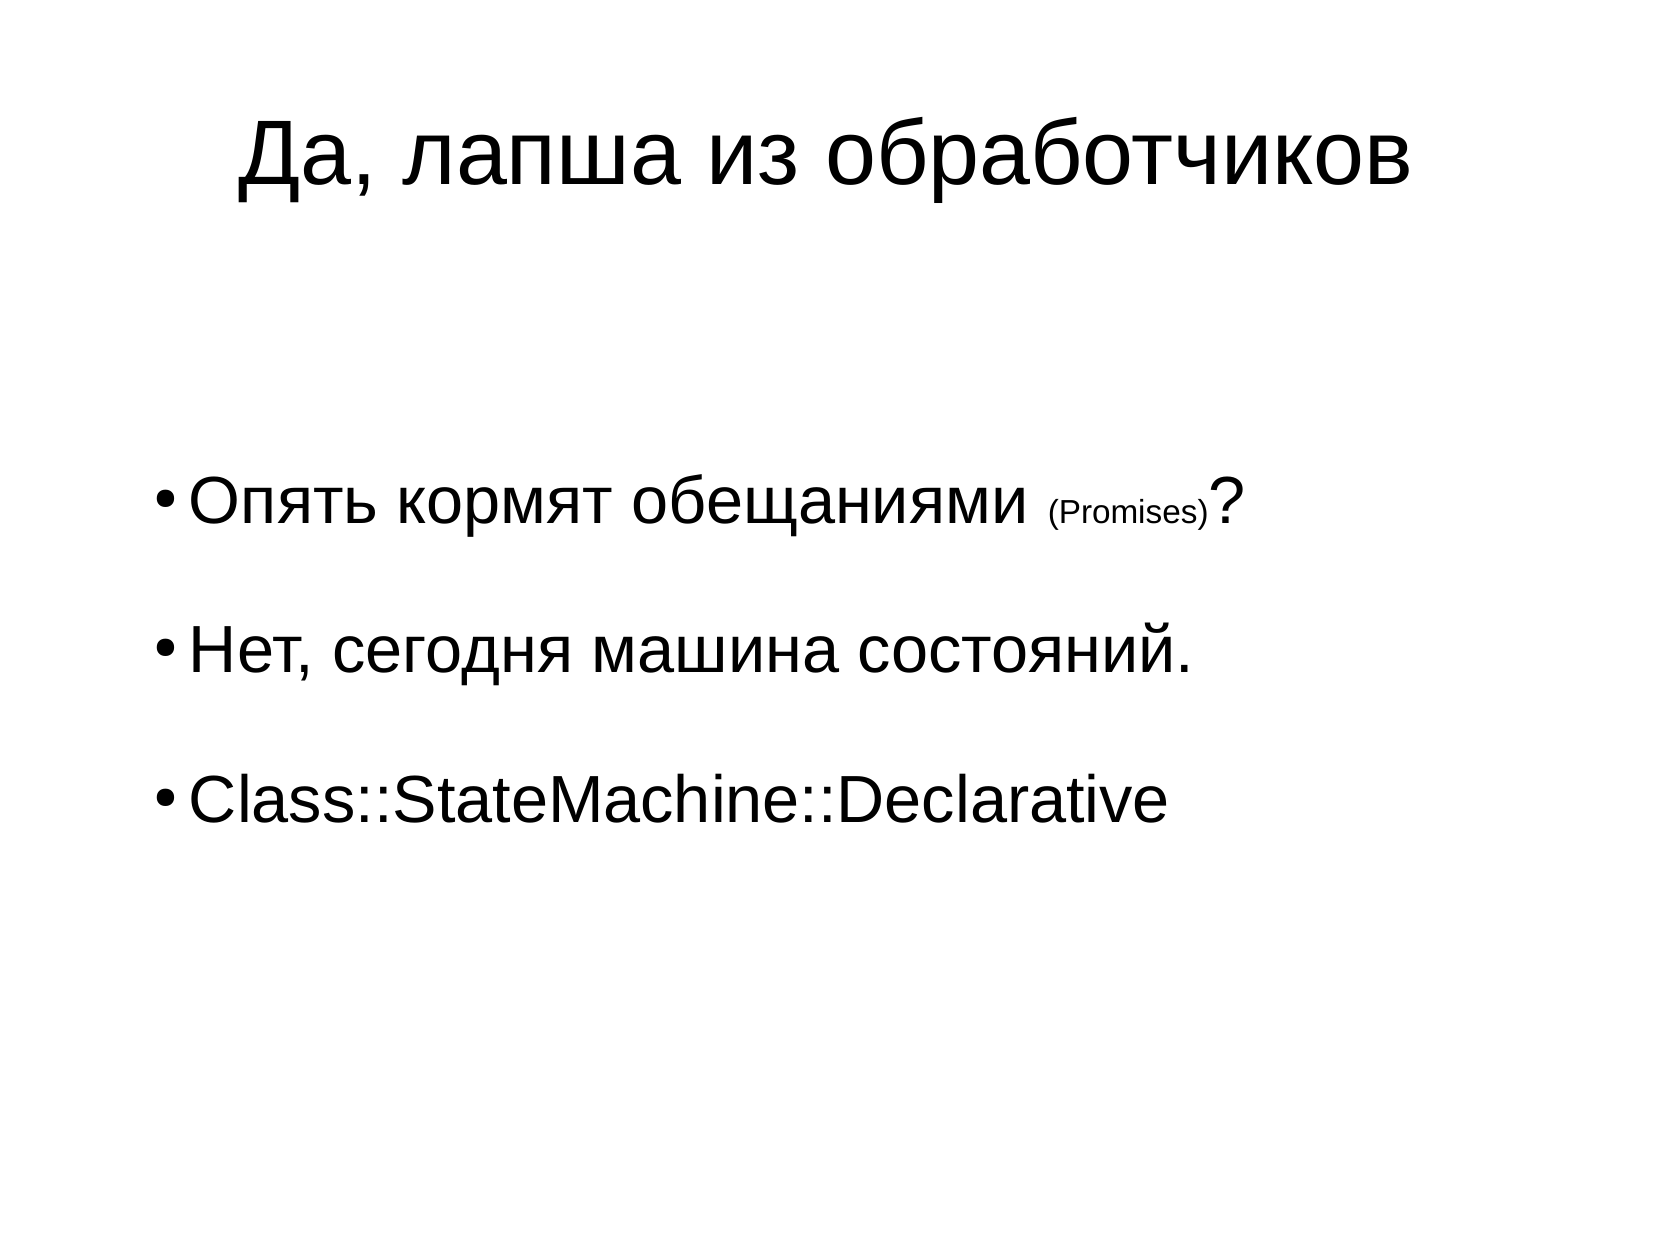

# Да, лапша из обработчиков
Опять кормят обещаниями (Promises)?
Нет, сегодня машина состояний.
Class::StateMachine::Declarative